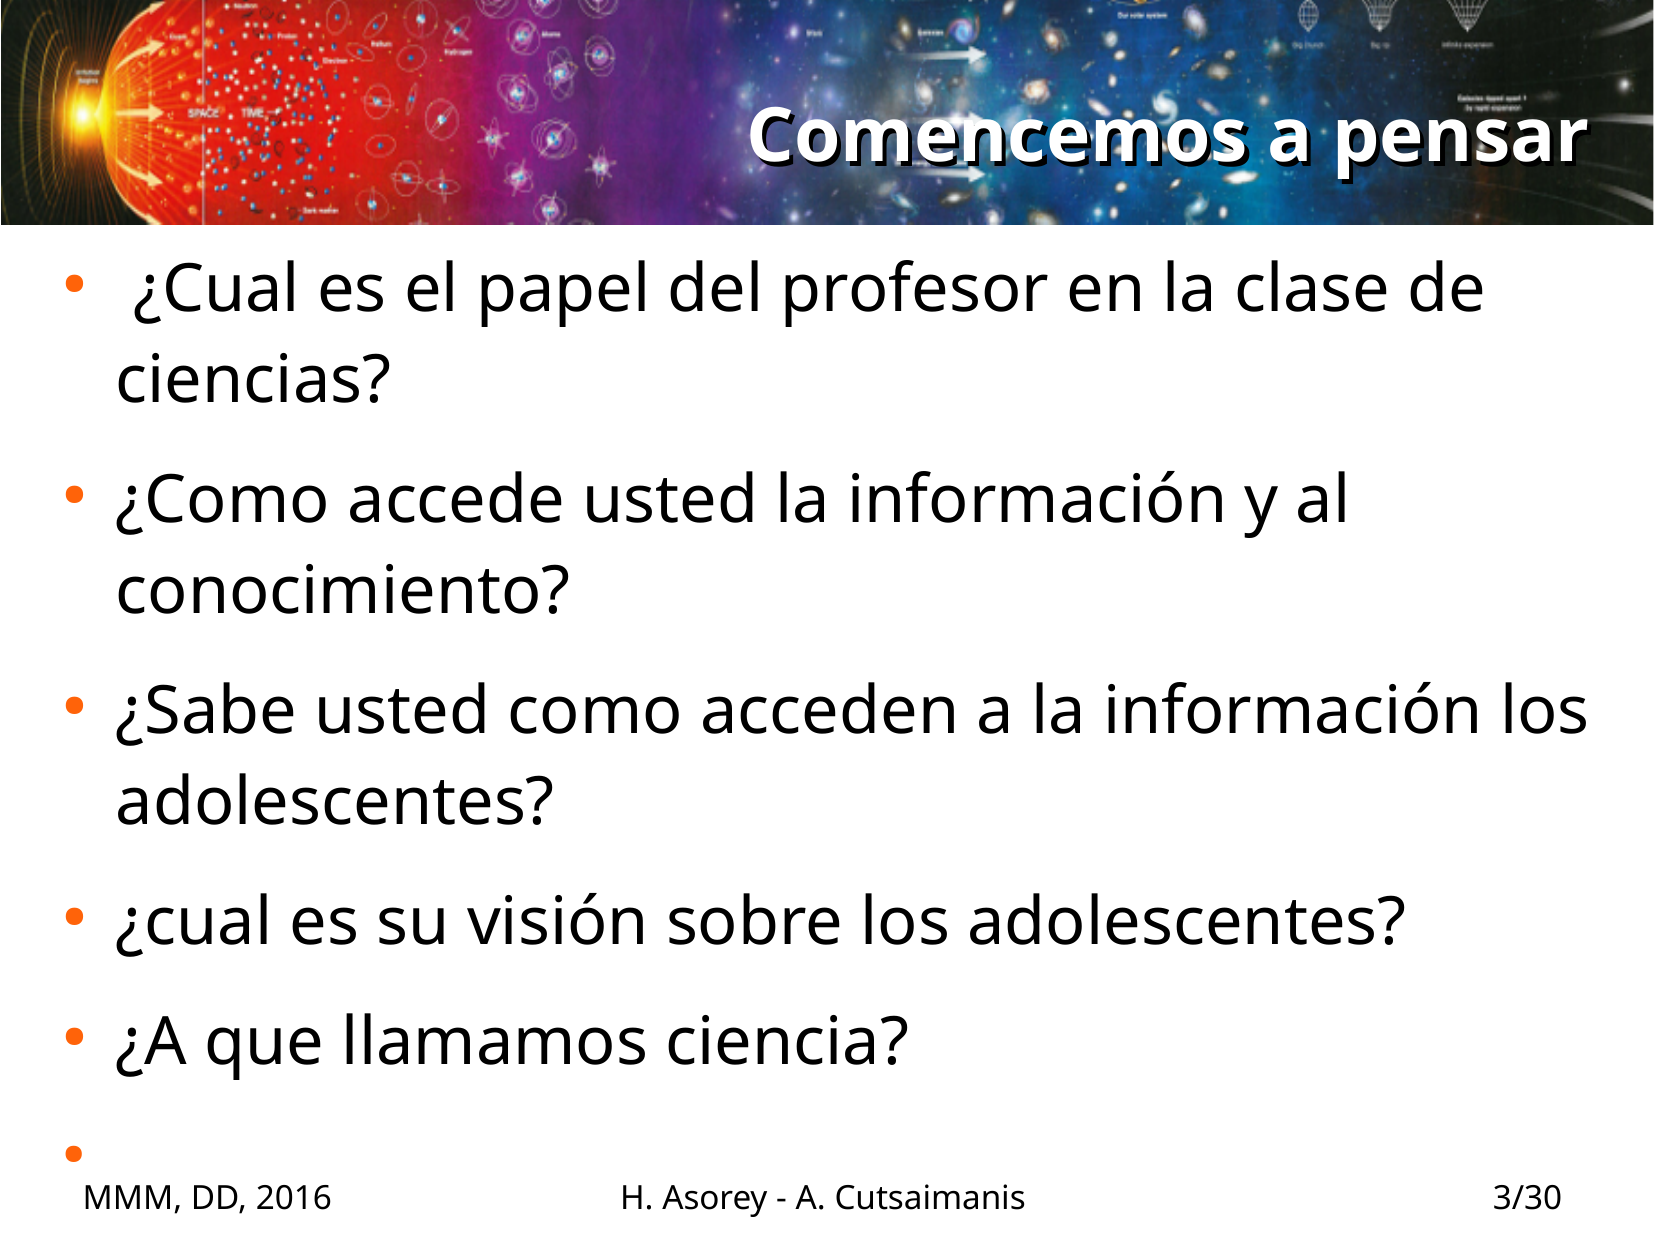

# Comencemos a pensar
 ¿Cual es el papel del profesor en la clase de ciencias?
¿Como accede usted la información y al conocimiento?
¿Sabe usted como acceden a la información los adolescentes?
¿cual es su visión sobre los adolescentes?
¿A que llamamos ciencia?
MMM, DD, 2016
H. Asorey - A. Cutsaimanis
3